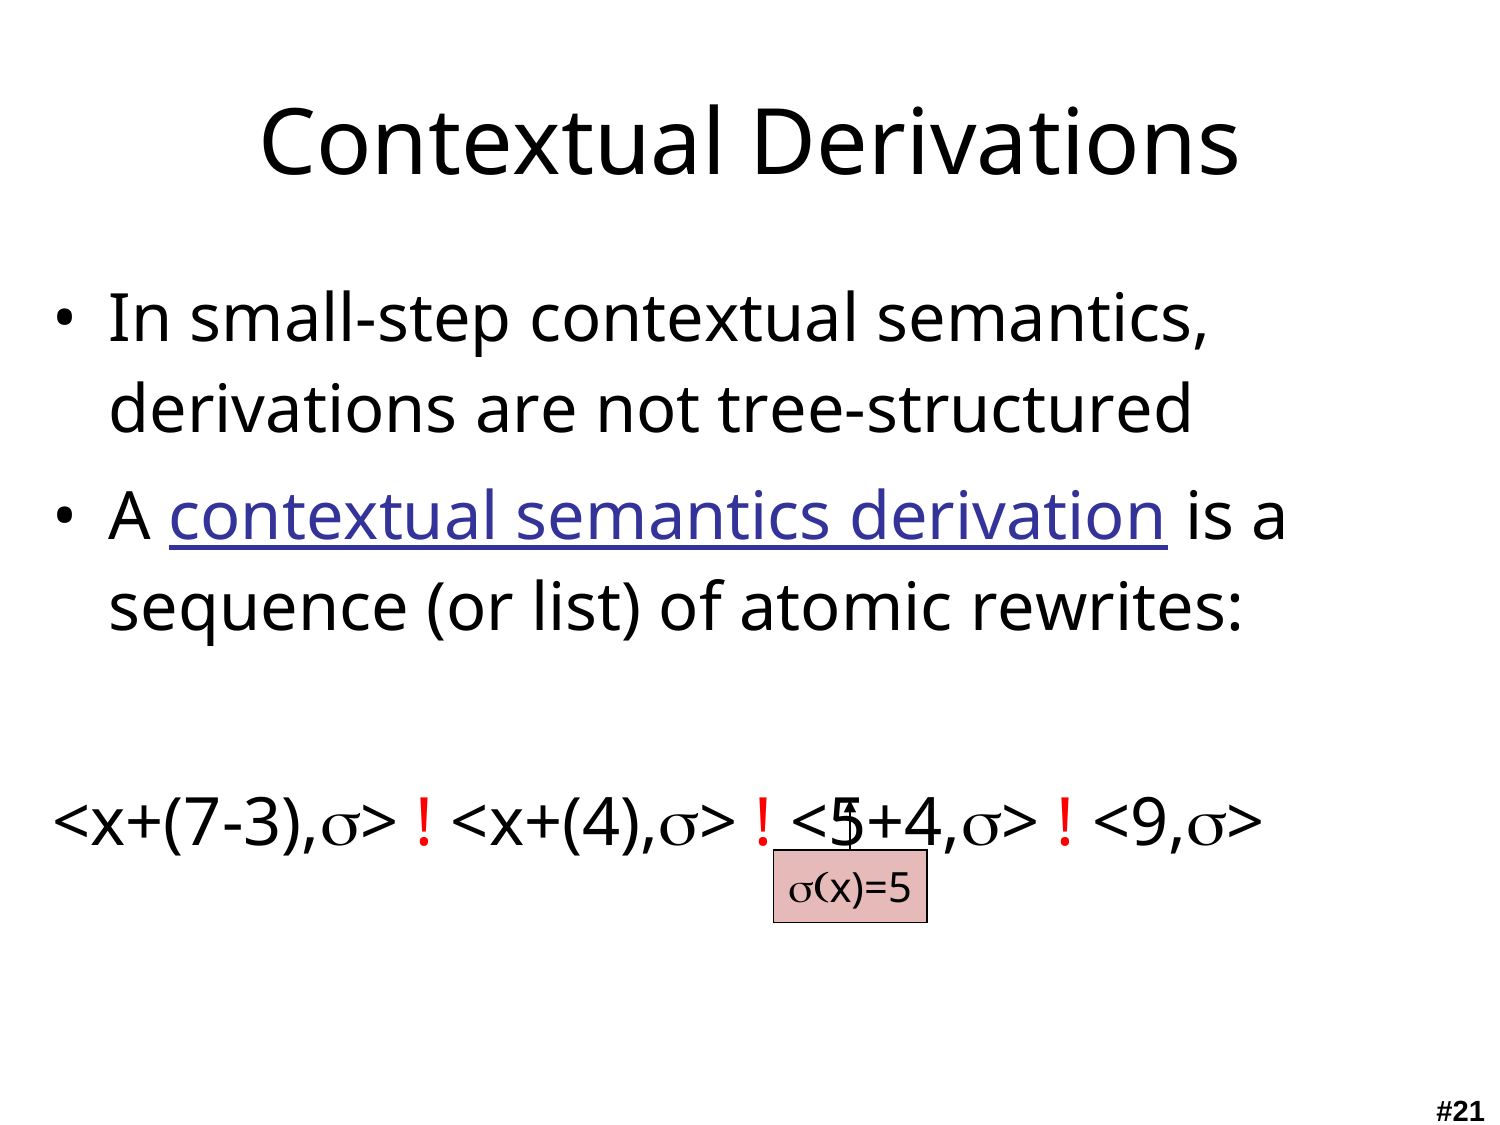

# Contextual Derivations
In small-step contextual semantics, derivations are not tree-structured
A contextual semantics derivation is a sequence (or list) of atomic rewrites:
<x+(7-3),> ! <x+(4),> ! <5+4,> ! <9,>
x)=5
21